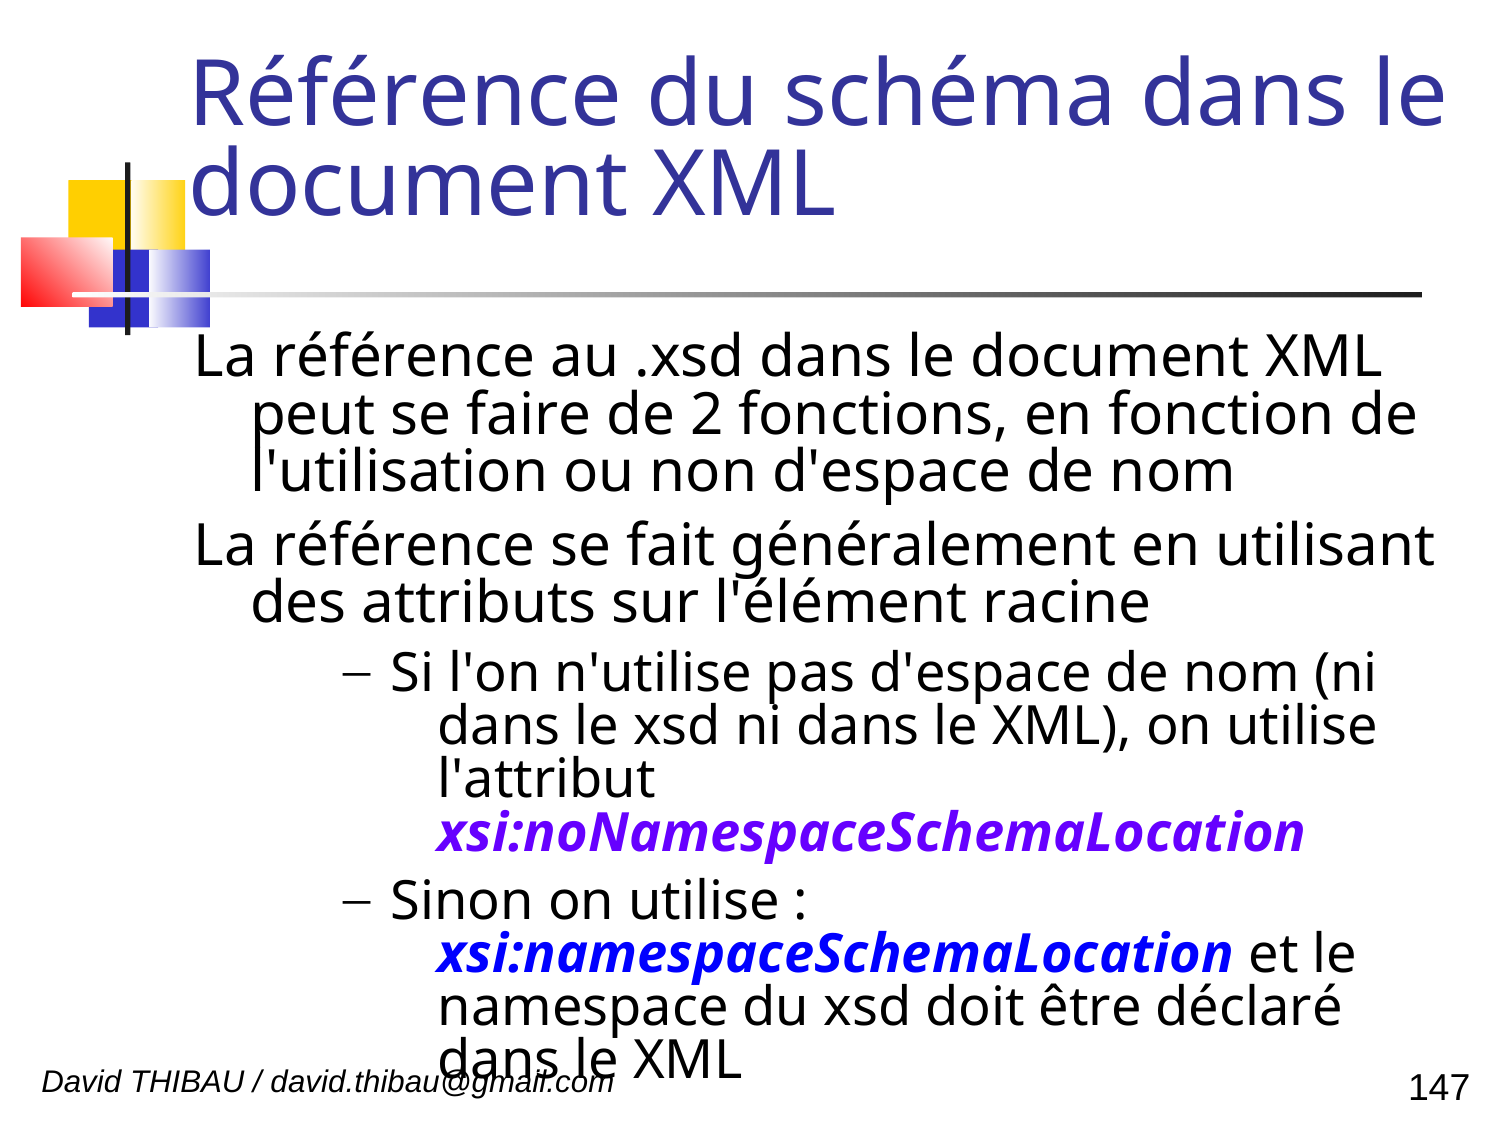

# Référence du schéma dans le document XML
La référence au .xsd dans le document XML peut se faire de 2 fonctions, en fonction de l'utilisation ou non d'espace de nom
La référence se fait généralement en utilisant des attributs sur l'élément racine
Si l'on n'utilise pas d'espace de nom (ni dans le xsd ni dans le XML), on utilise l'attribut xsi:noNamespaceSchemaLocation
Sinon on utilise :
xsi:namespaceSchemaLocation et le namespace du xsd doit être déclaré dans le XML